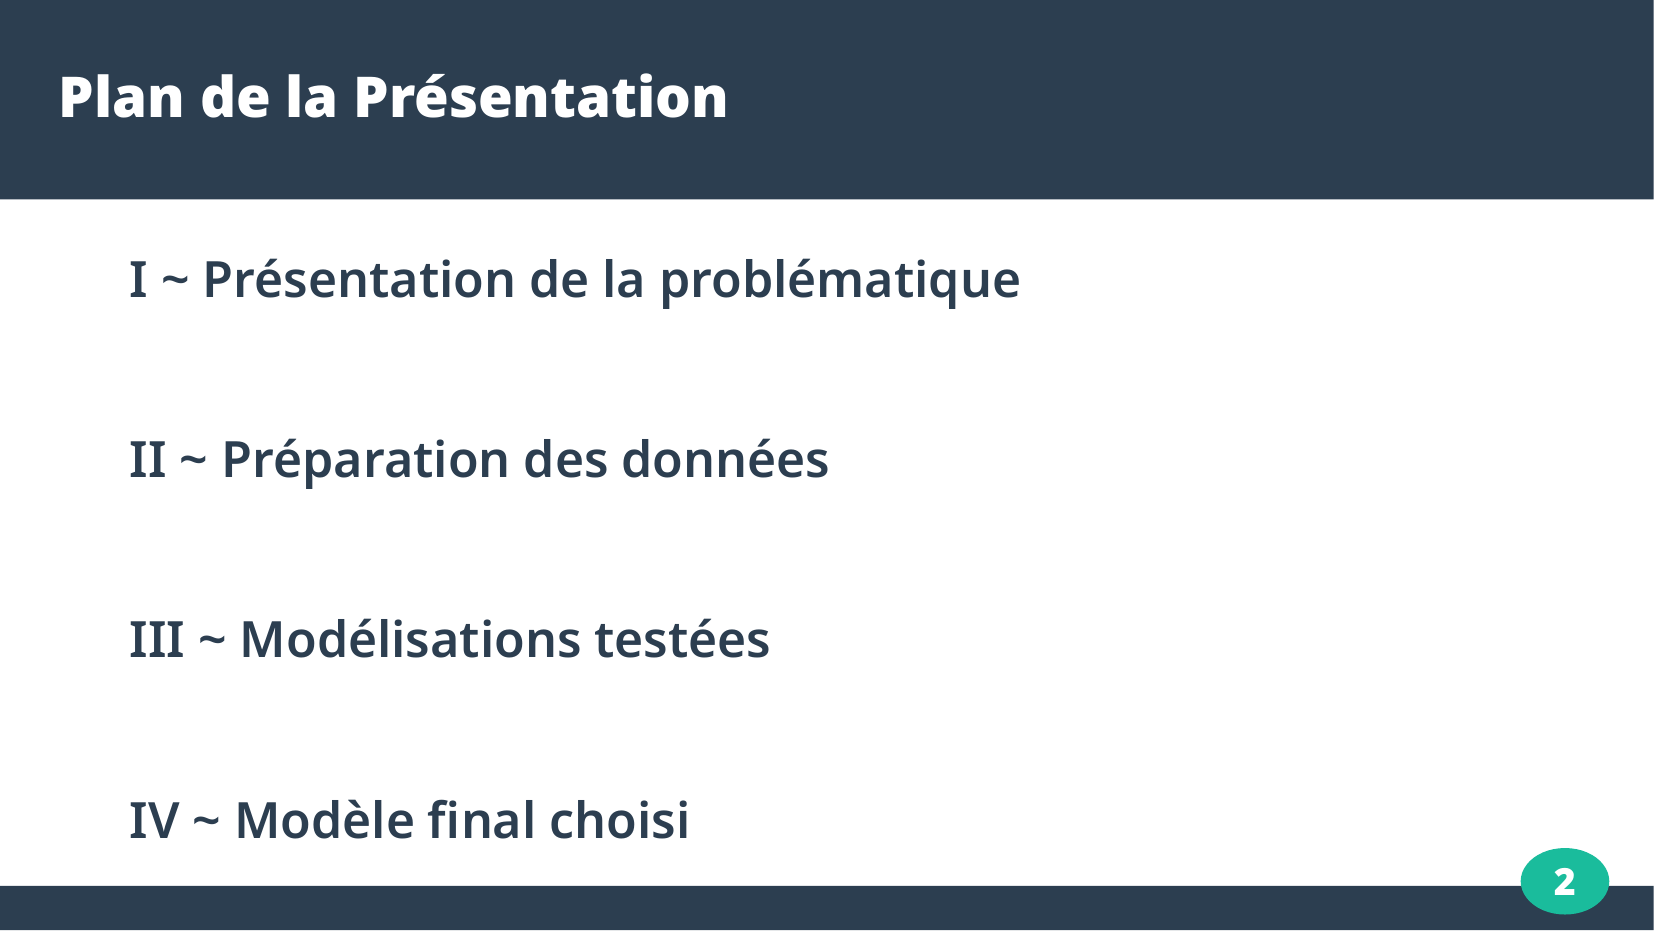

# Plan de la Présentation
I ~ Présentation de la problématique
II ~ Préparation des données
III ~ Modélisations testées
IV ~ Modèle final choisi
2